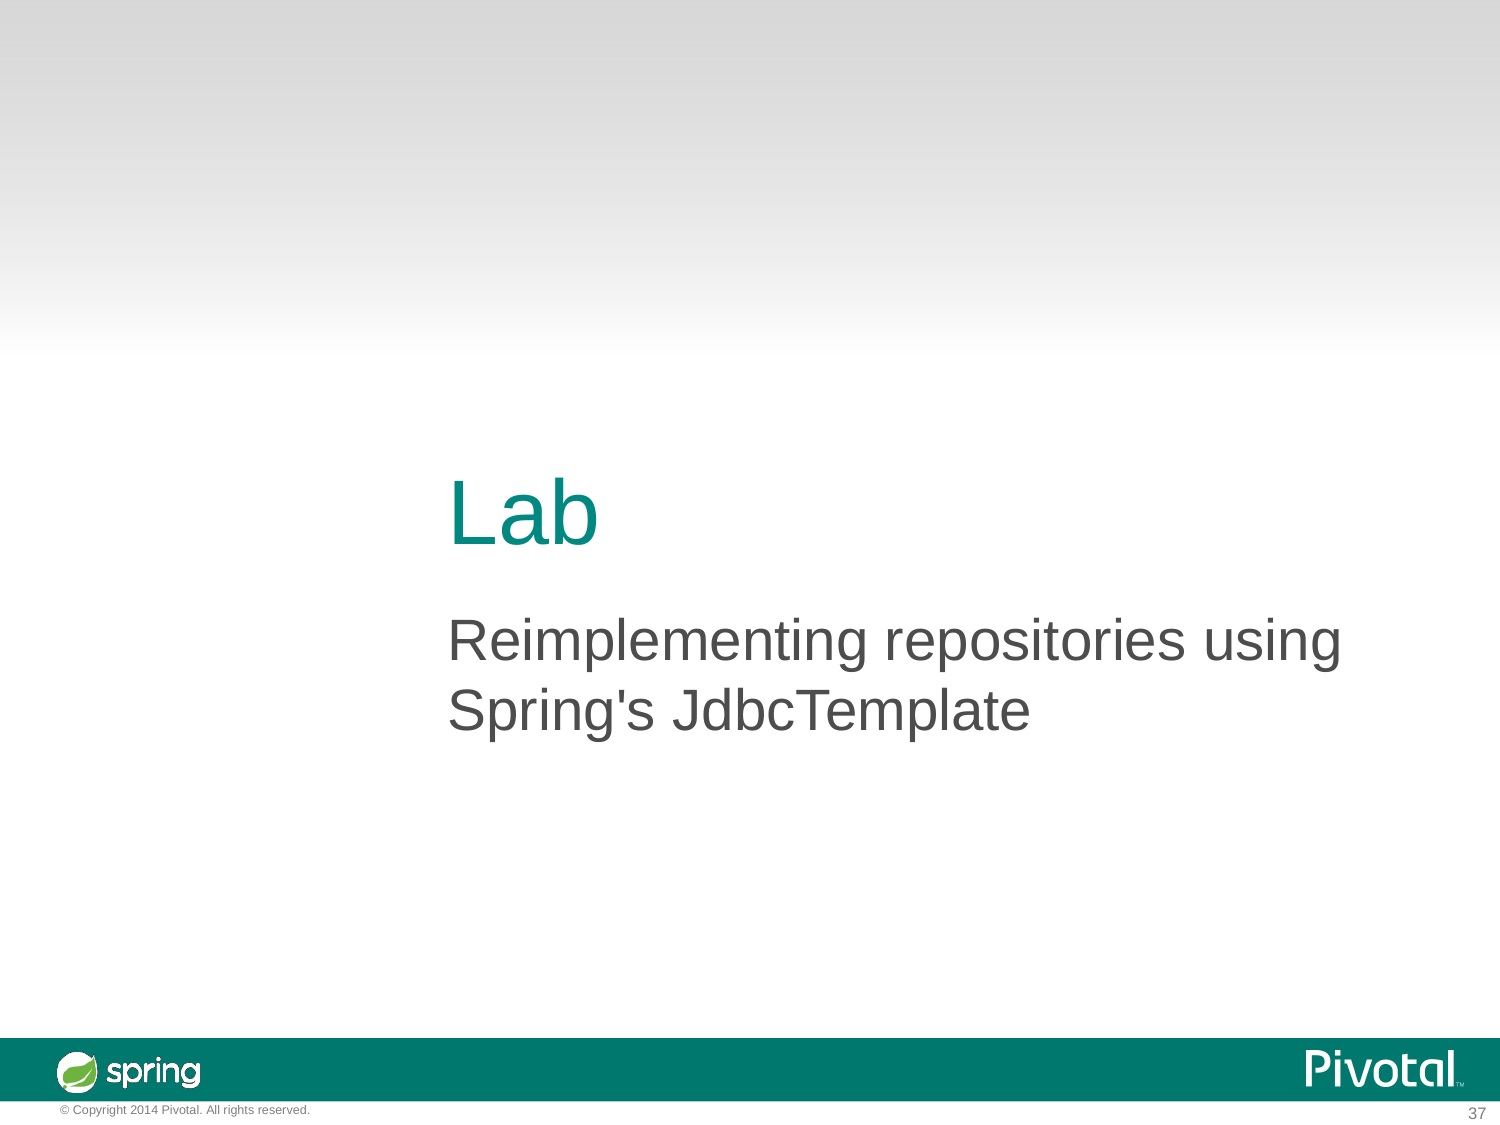

# Lab
Reimplementing repositories using Spring's JdbcTemplate